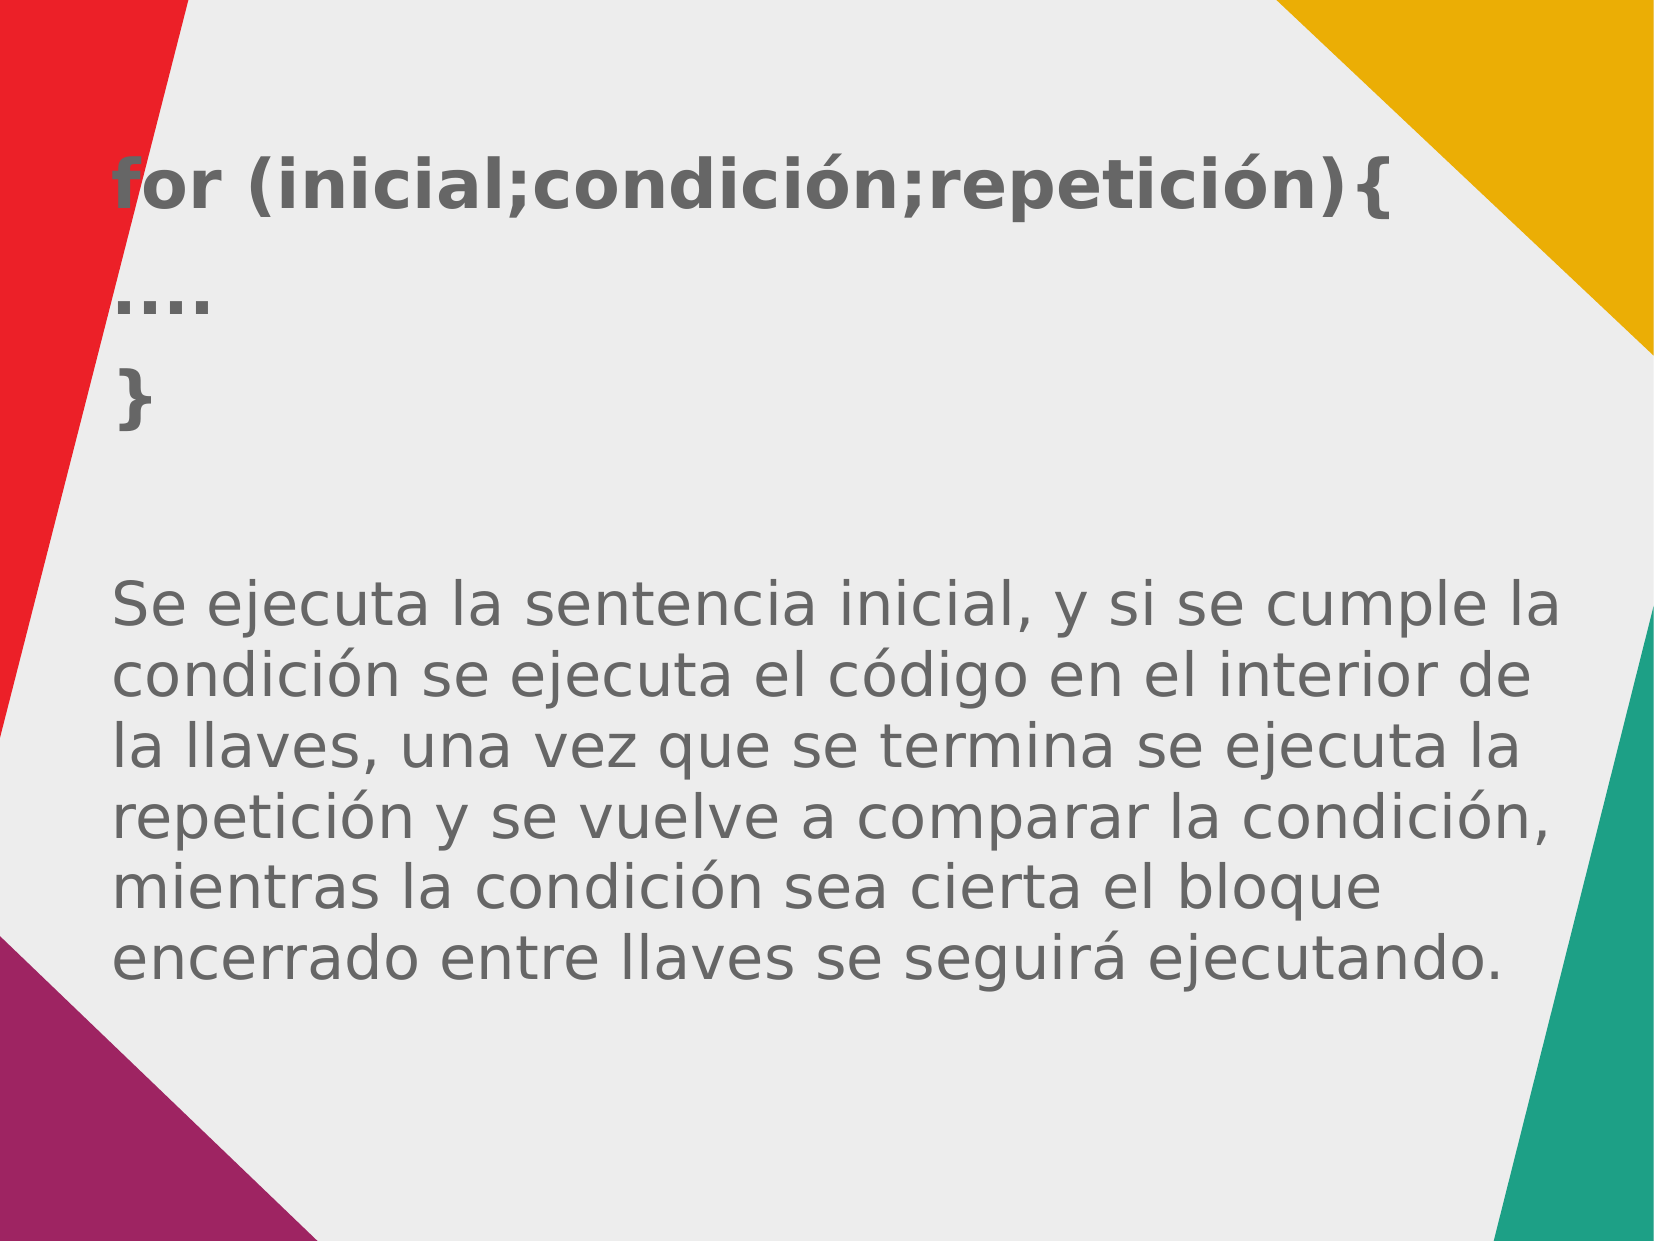

# for (inicial;condición;repetición){
....
}
Se ejecuta la sentencia inicial, y si se cumple la condición se ejecuta el código en el interior de la llaves, una vez que se termina se ejecuta la repetición y se vuelve a comparar la condición, mientras la condición sea cierta el bloque encerrado entre llaves se seguirá ejecutando.